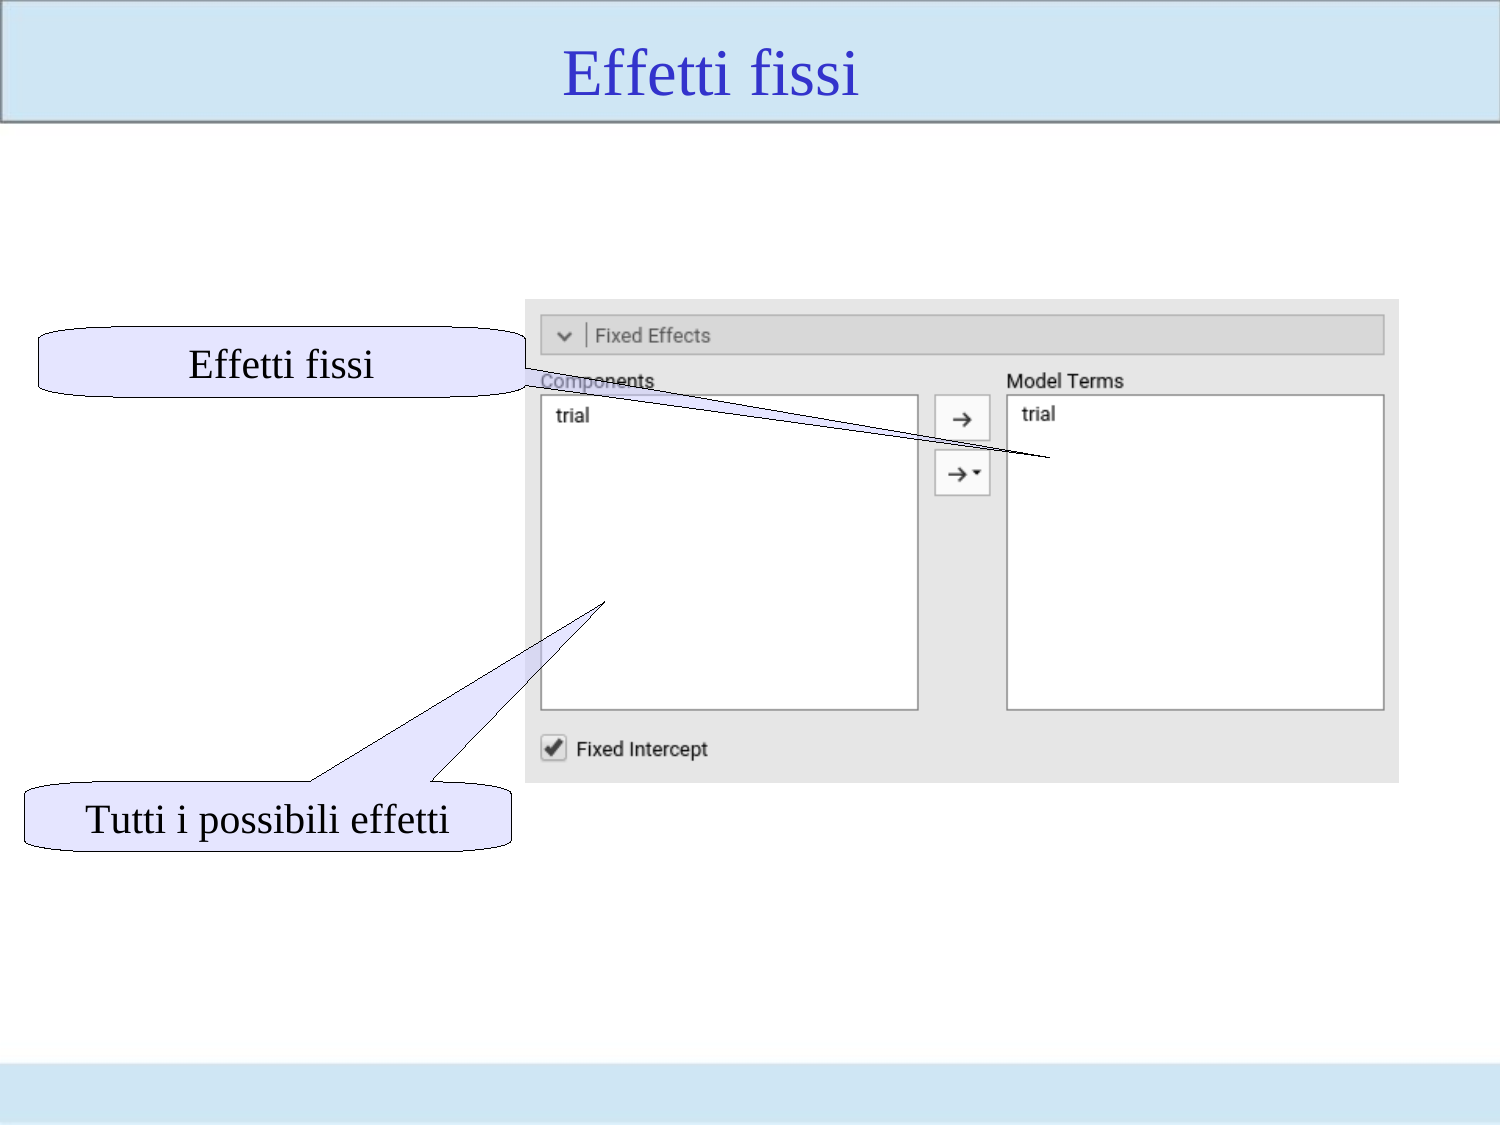

# Effetti fissi
Effetti fissi
Tutti i possibili effetti